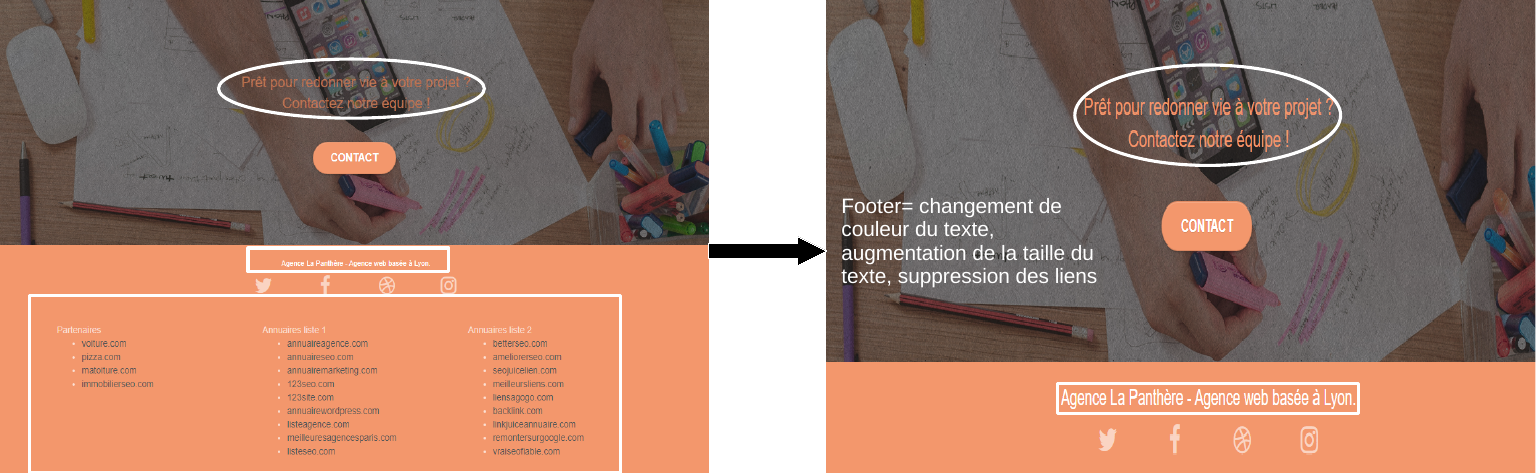

Footer= changement de couleur du texte, augmentation de la taille du texte, suppression des liens